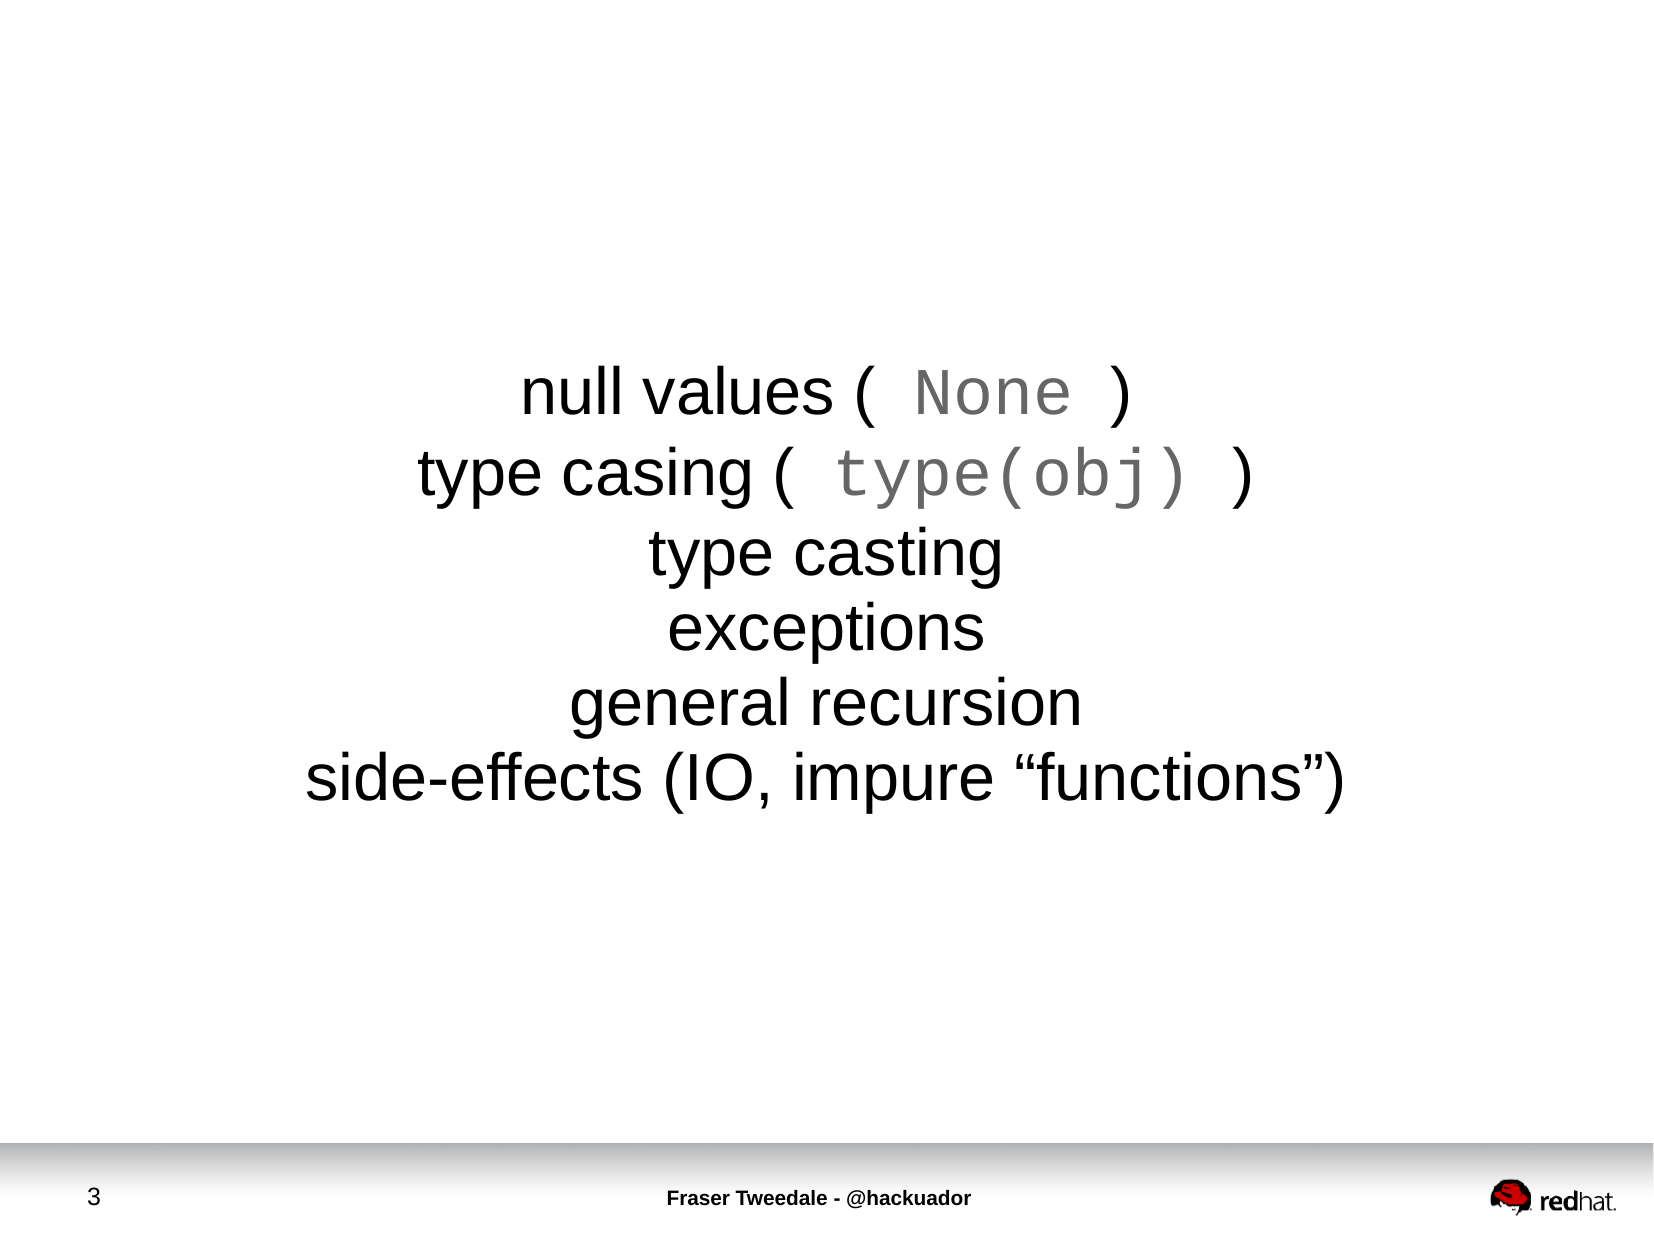

#
null values ( None )
 type casing ( type(obj) )
type casting
exceptions
general recursion
side-effects (IO, impure “functions”)